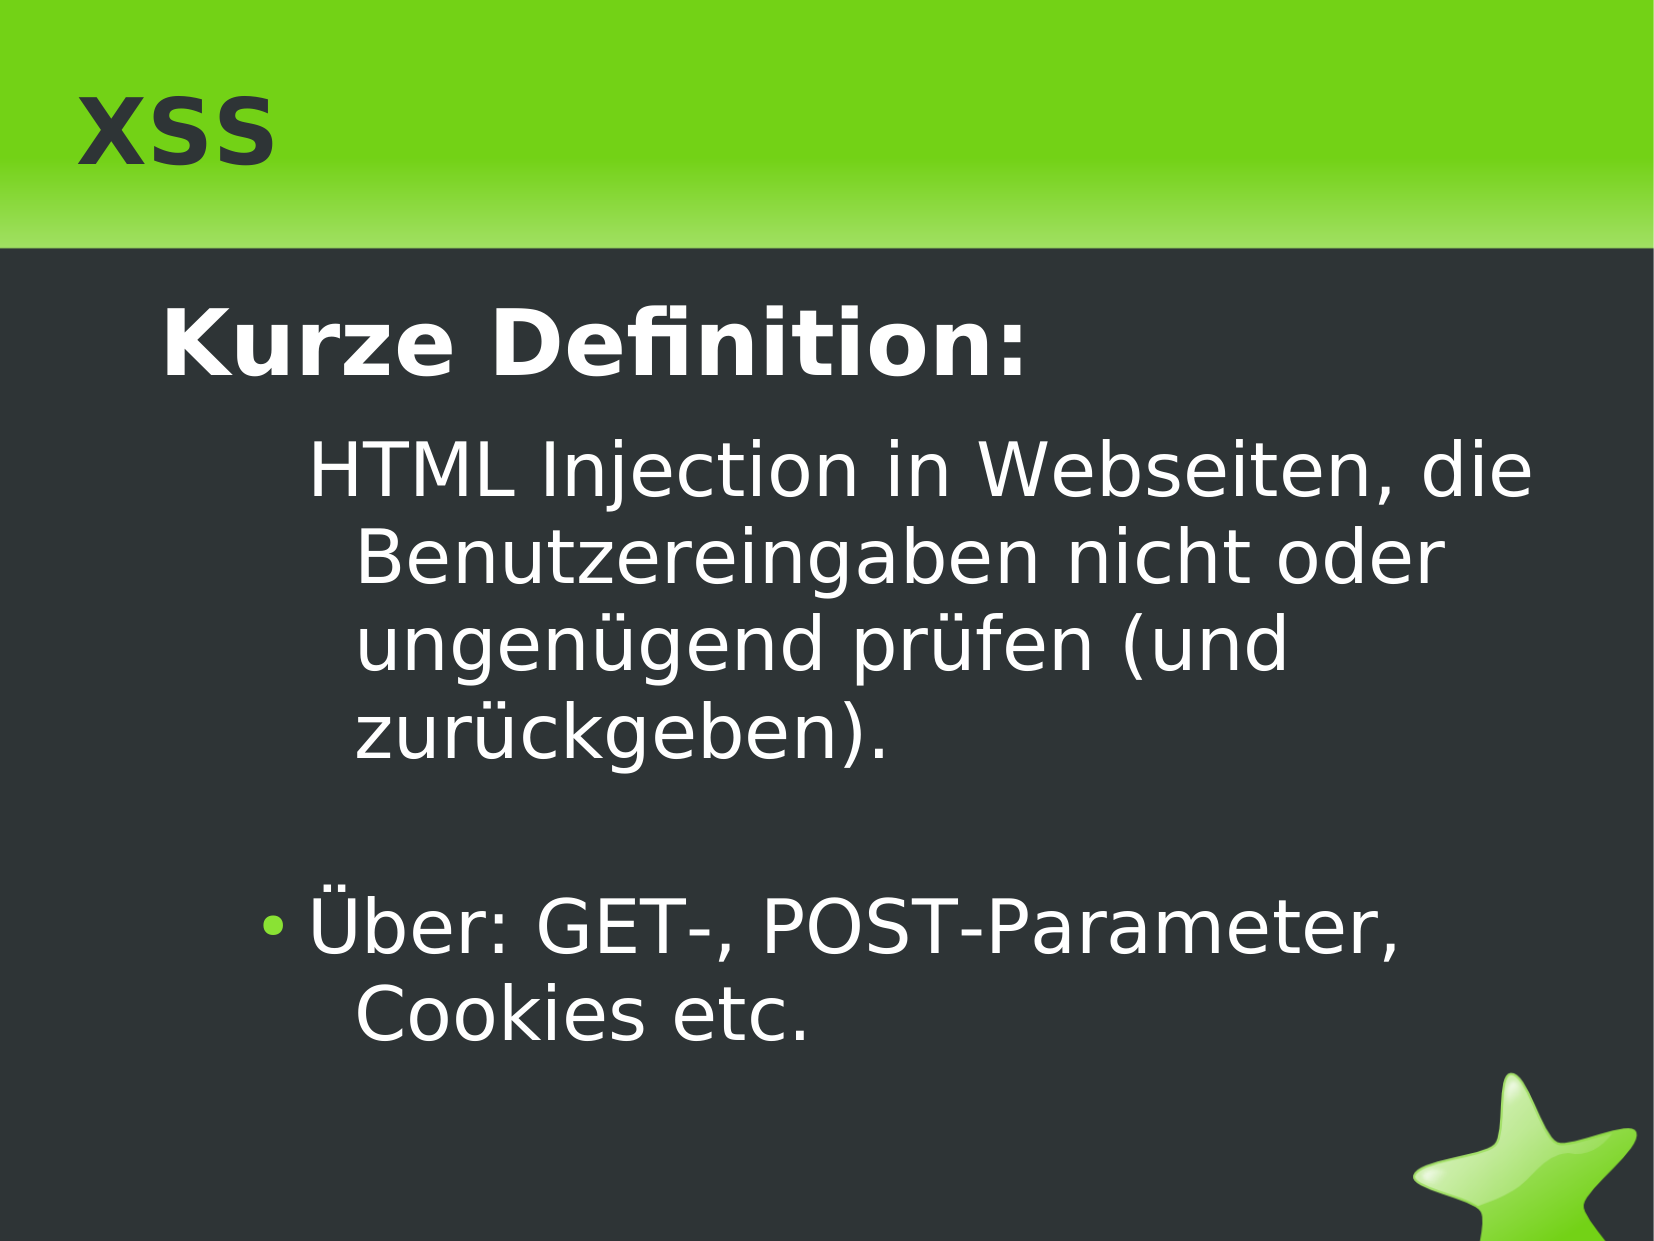

# XSS
Kurze Definition:
HTML Injection in Webseiten, die Benutzereingaben nicht oder ungenügend prüfen (und zurückgeben).
Über: GET-, POST-Parameter, Cookies etc.